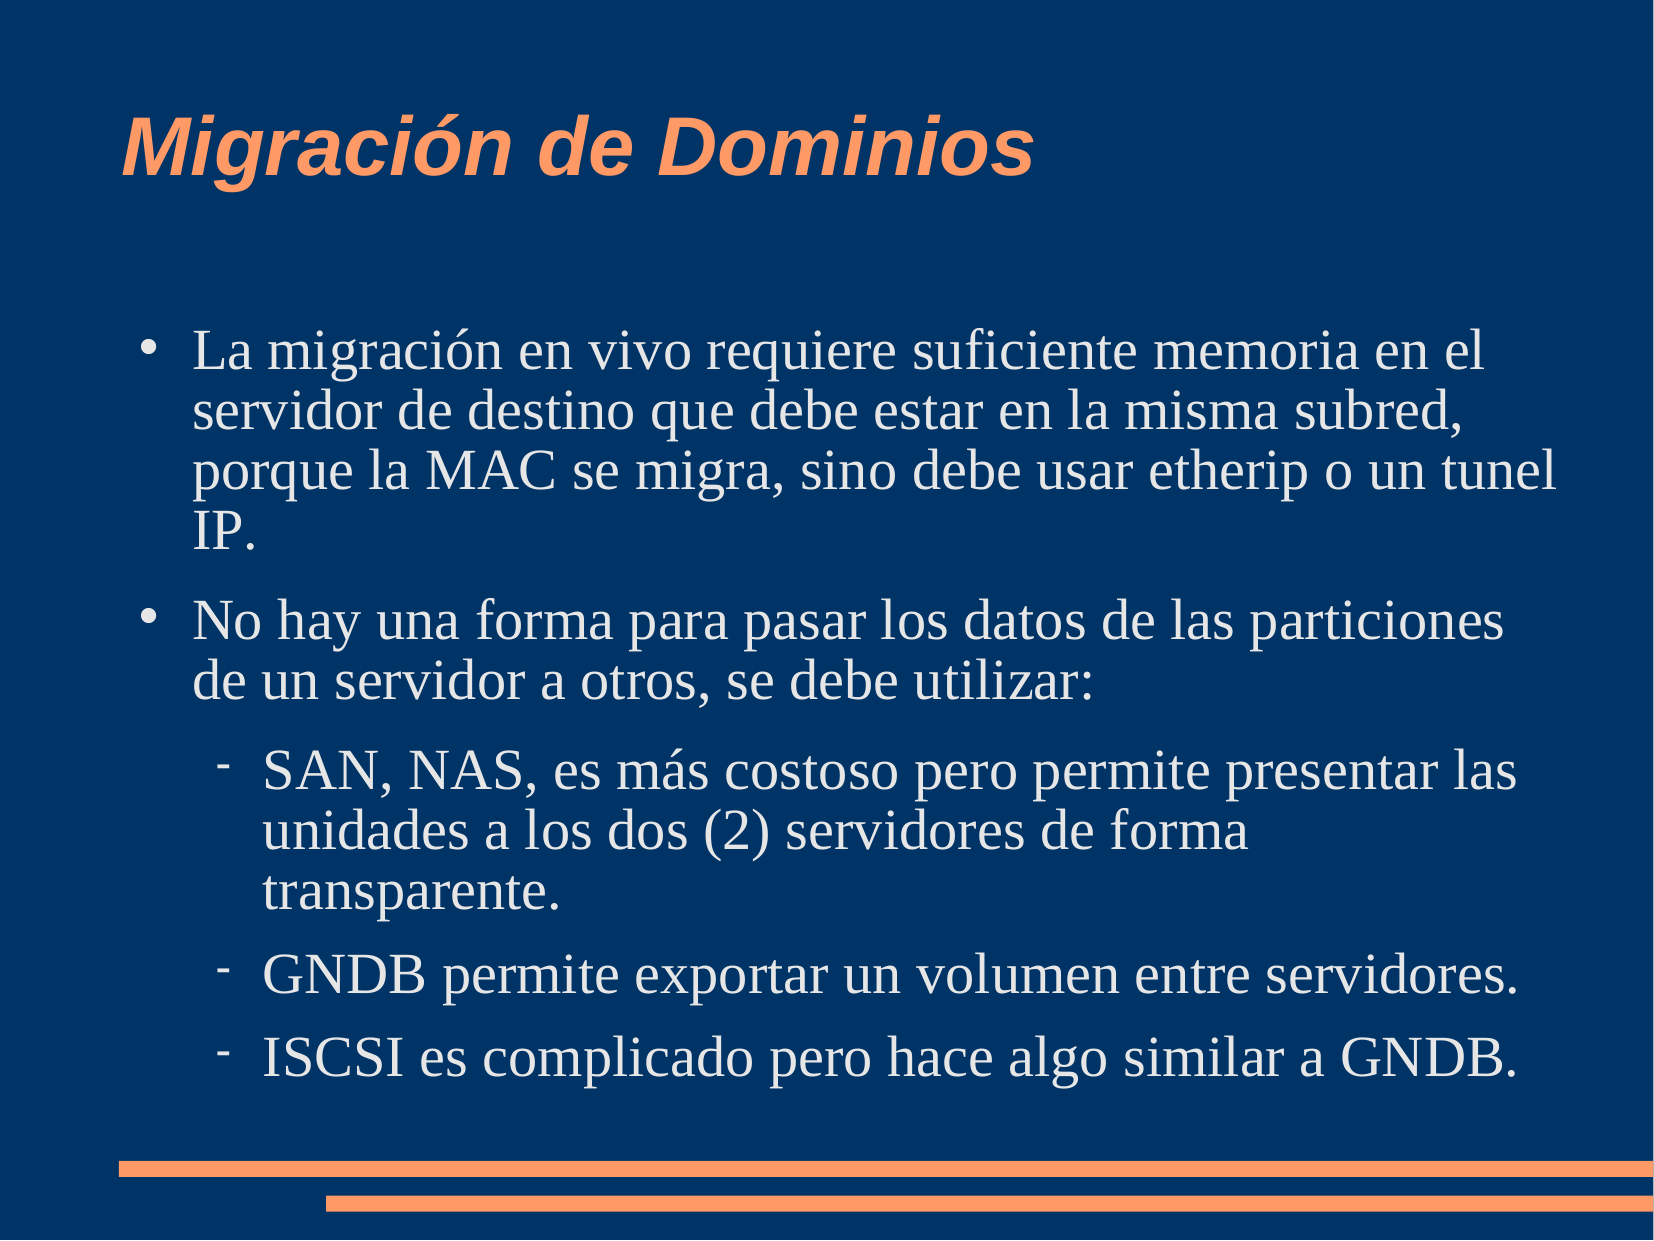

# Migración de Dominios
La migración en vivo requiere suficiente memoria en el servidor de destino que debe estar en la misma subred, porque la MAC se migra, sino debe usar etherip o un tunel IP.
No hay una forma para pasar los datos de las particiones de un servidor a otros, se debe utilizar:
SAN, NAS, es más costoso pero permite presentar las unidades a los dos (2) servidores de forma transparente.
GNDB permite exportar un volumen entre servidores.
ISCSI es complicado pero hace algo similar a GNDB.